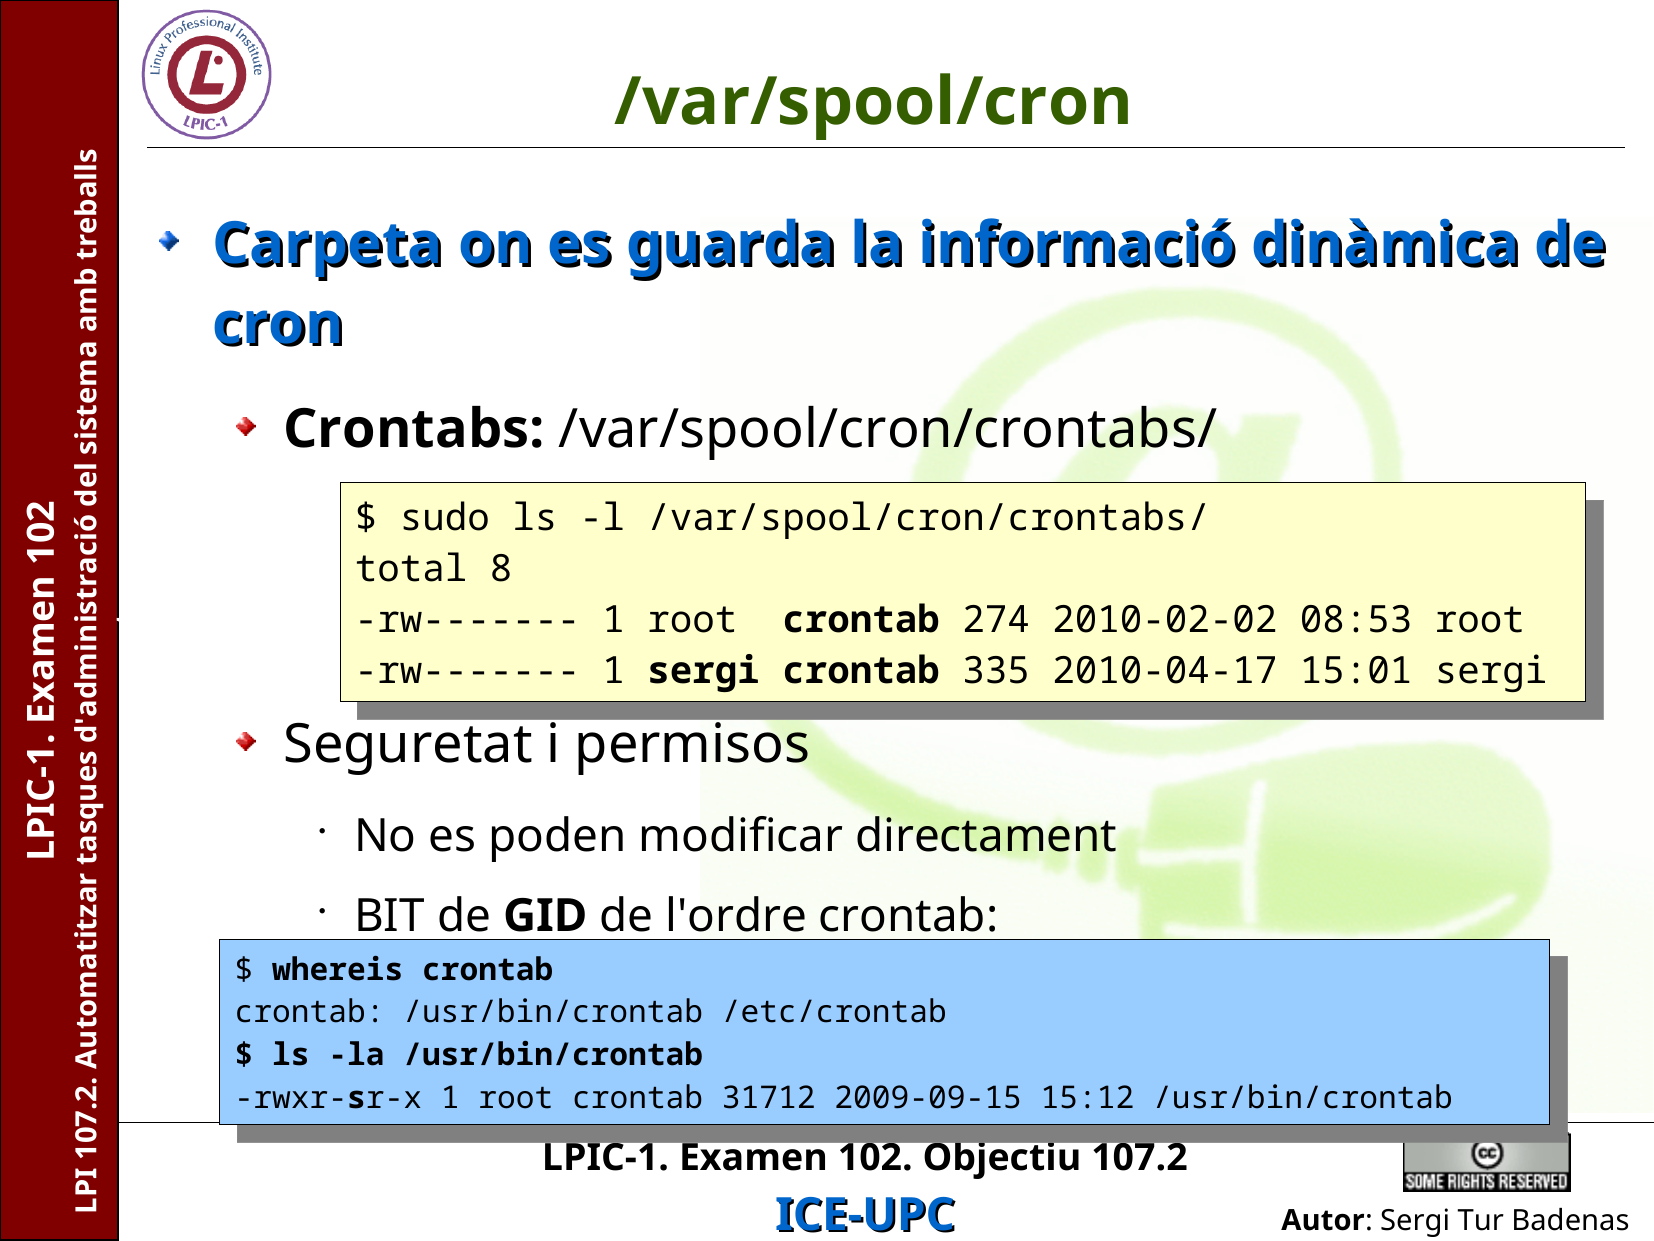

# /var/spool/cron
Carpeta on es guarda la informació dinàmica de cron
Crontabs: /var/spool/cron/crontabs/
Seguretat i permisos
No es poden modificar directament
BIT de GID de l'ordre crontab:
$ sudo ls -l /var/spool/cron/crontabs/
total 8
-rw------- 1 root crontab 274 2010-02-02 08:53 root
-rw------- 1 sergi crontab 335 2010-04-17 15:01 sergi
$ whereis crontab
crontab: /usr/bin/crontab /etc/crontab
$ ls -la /usr/bin/crontab
-rwxr-sr-x 1 root crontab 31712 2009-09-15 15:12 /usr/bin/crontab